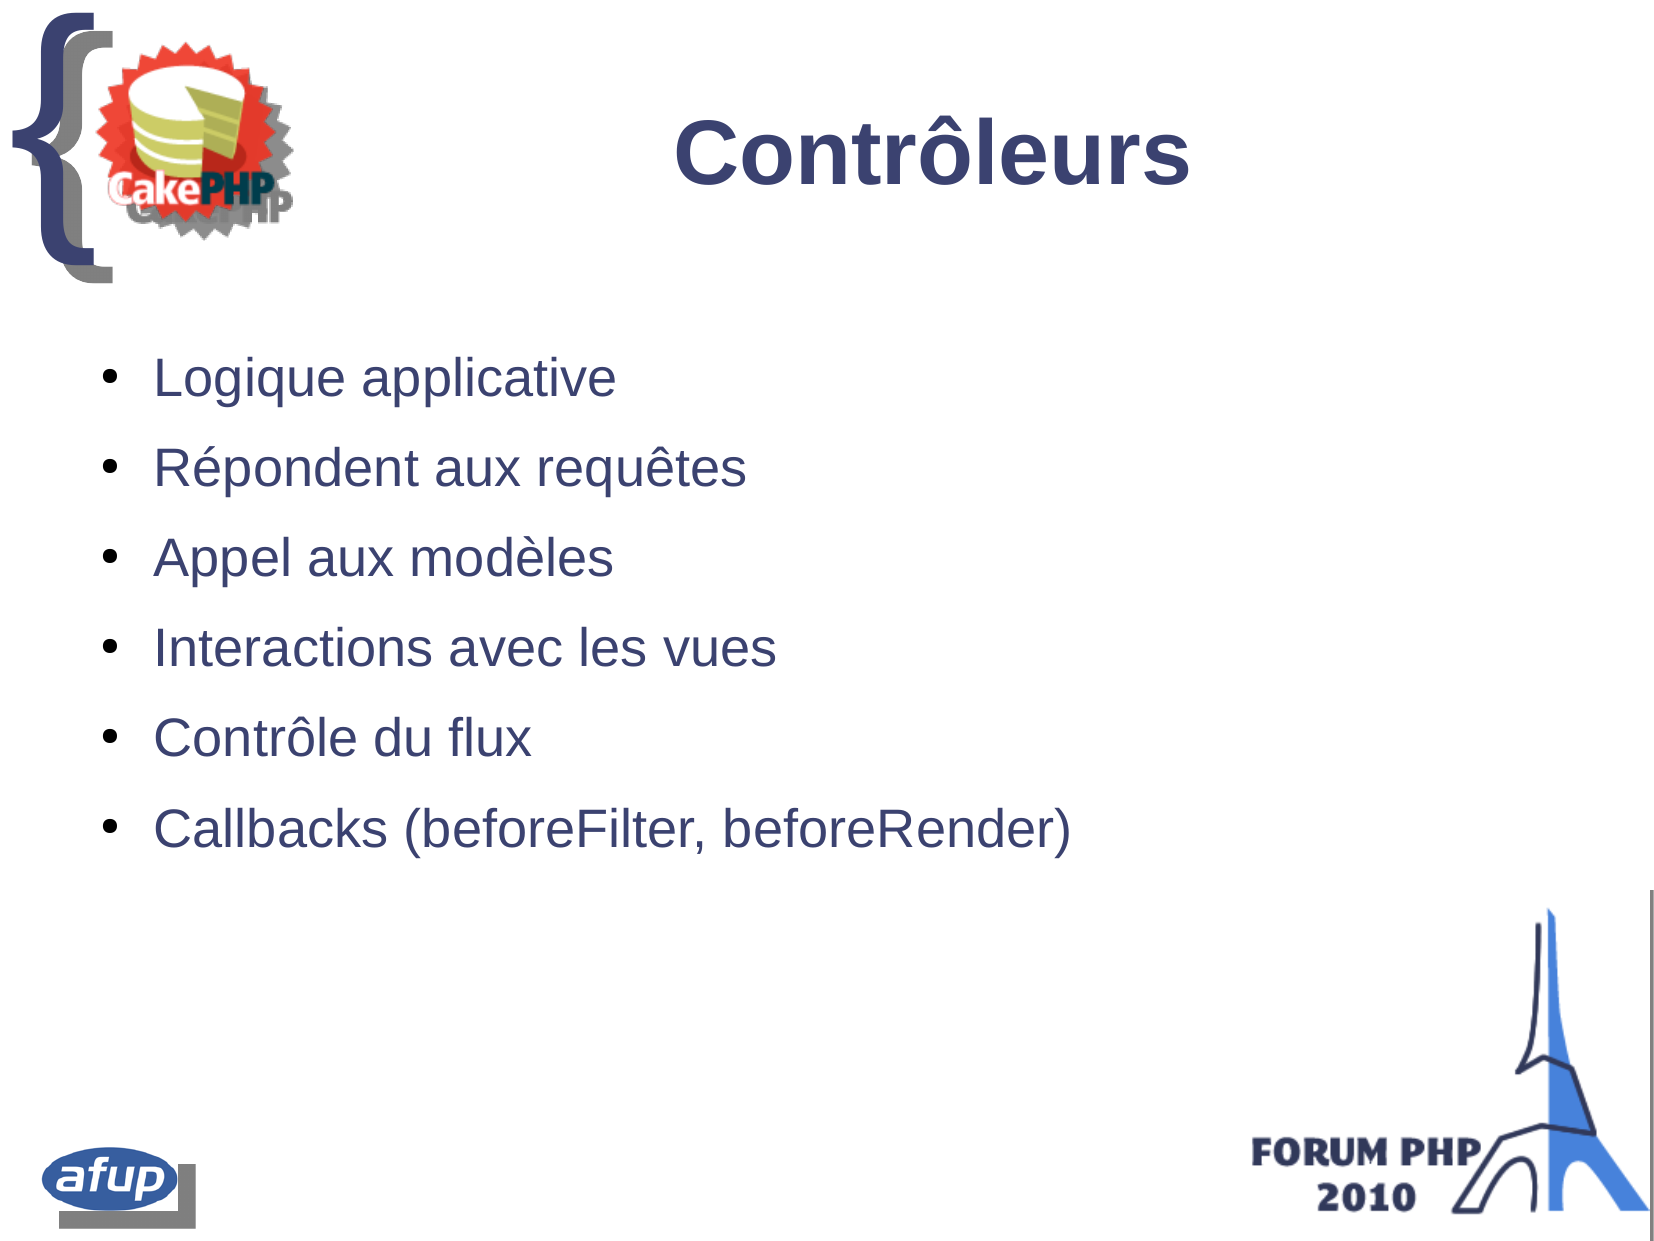

# Contrôleurs
Logique applicative
Répondent aux requêtes
Appel aux modèles
Interactions avec les vues
Contrôle du flux
Callbacks (beforeFilter, beforeRender)